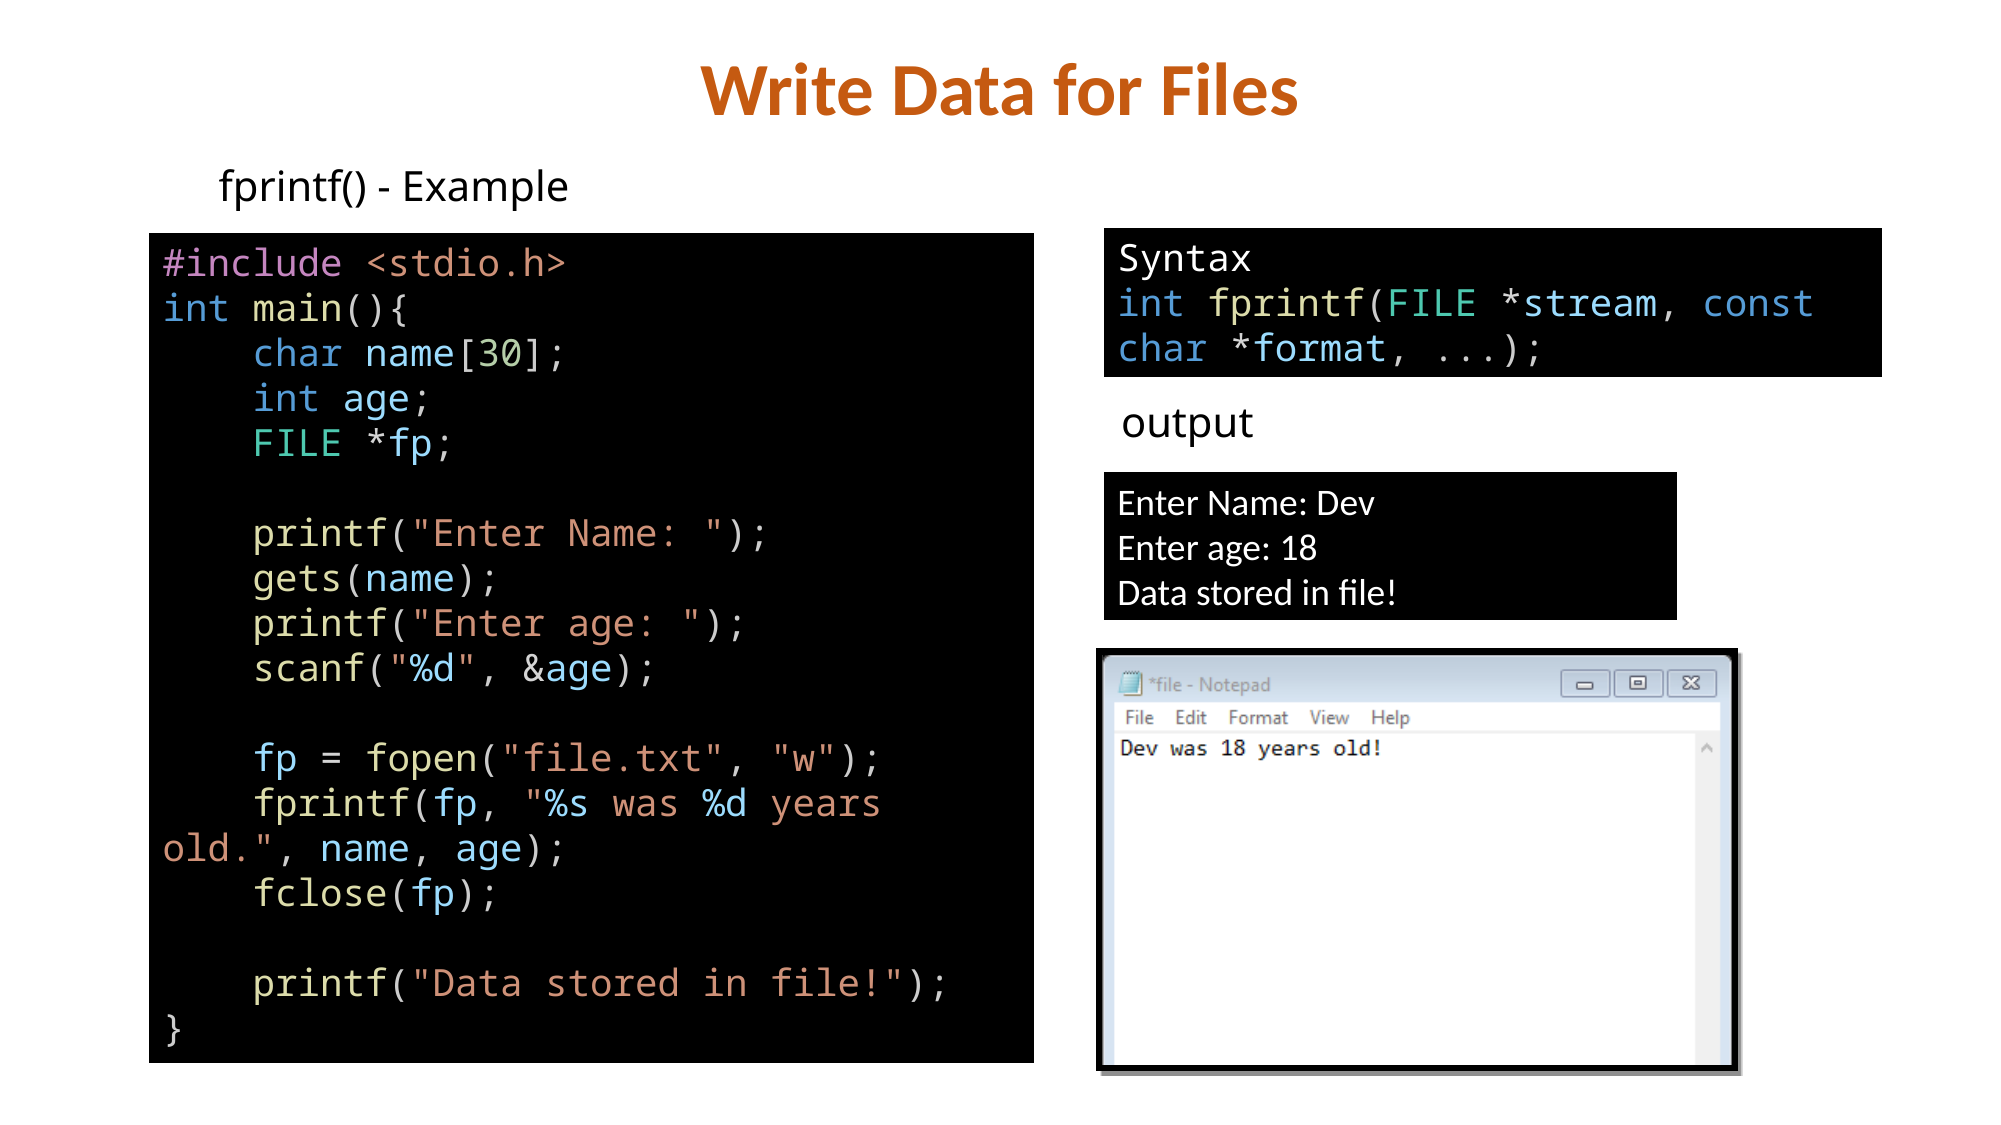

Write Data for Files
fprintf() - Example
Syntax
int fprintf(FILE *stream, const char *format, ...);
#include <stdio.h>
int main(){
    char name[30];
    int age;
    FILE *fp;
    printf("Enter Name: ");
    gets(name);
    printf("Enter age: ");
    scanf("%d", &age);
    fp = fopen("file.txt", "w");
    fprintf(fp, "%s was %d years old.", name, age);
    fclose(fp);
    printf("Data stored in file!");
}
output
Enter Name: Dev
Enter age: 18
Data stored in file!